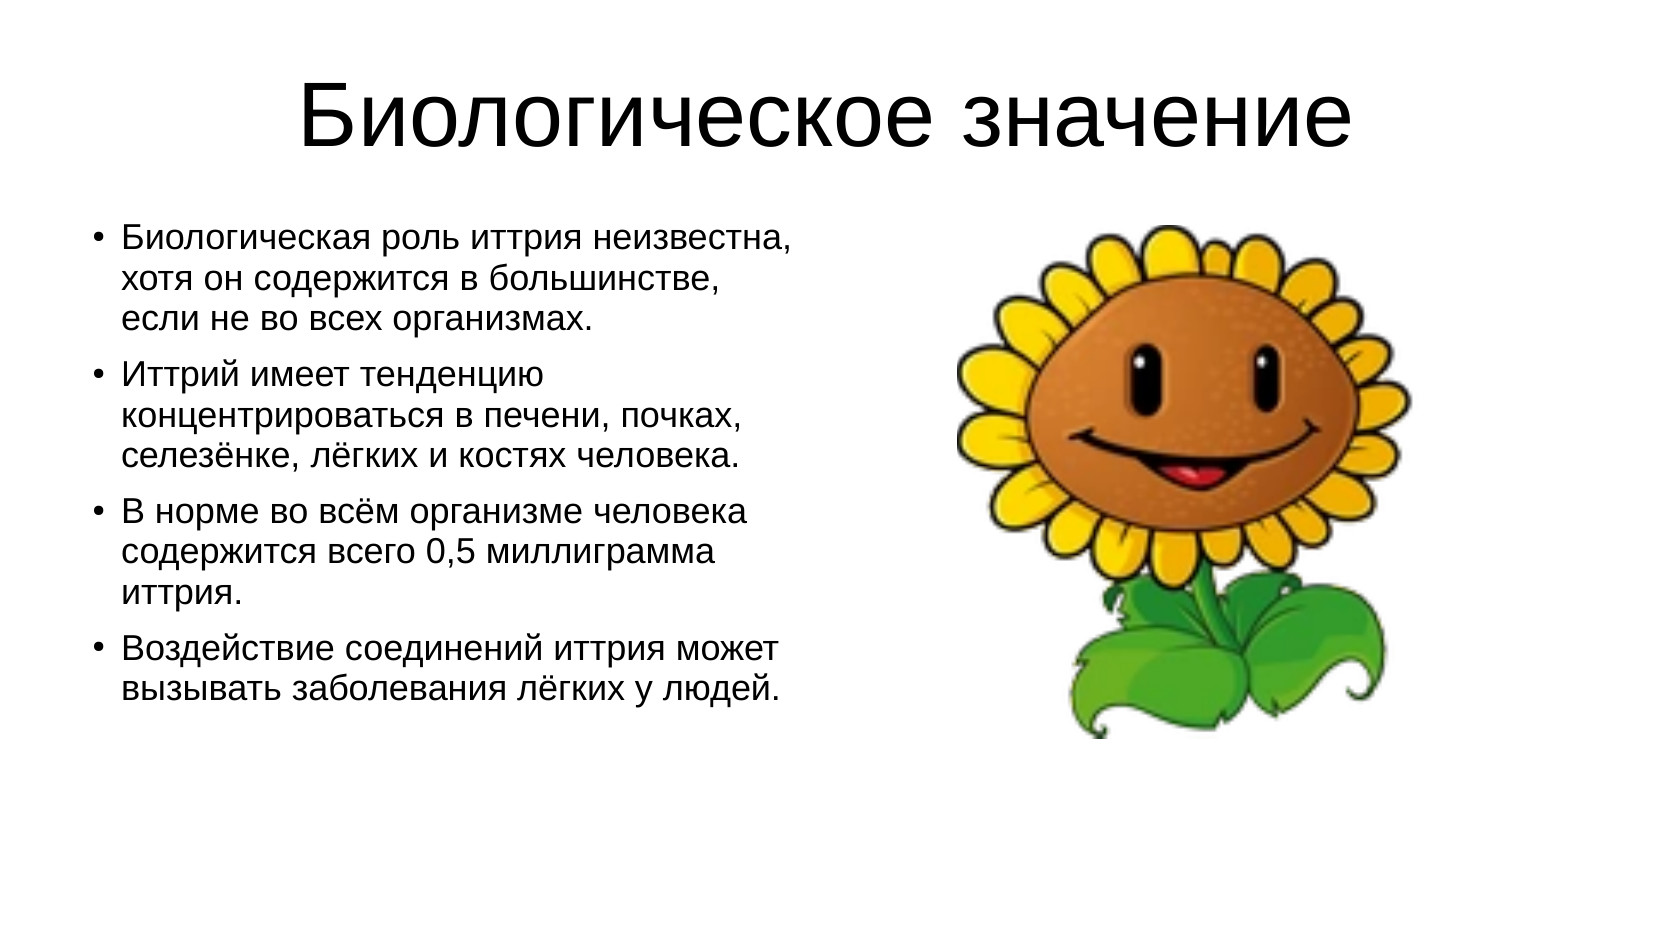

# Биологическое значение
Биологическая роль иттрия неизвестна, хотя он содержится в большинстве, если не во всех организмах.
Иттрий имеет тенденцию концентрироваться в печени, почках, селезёнке, лёгких и костях человека.
В норме во всём организме человека содержится всего 0,5 миллиграмма иттрия.
Воздействие соединений иттрия может вызывать заболевания лёгких у людей.